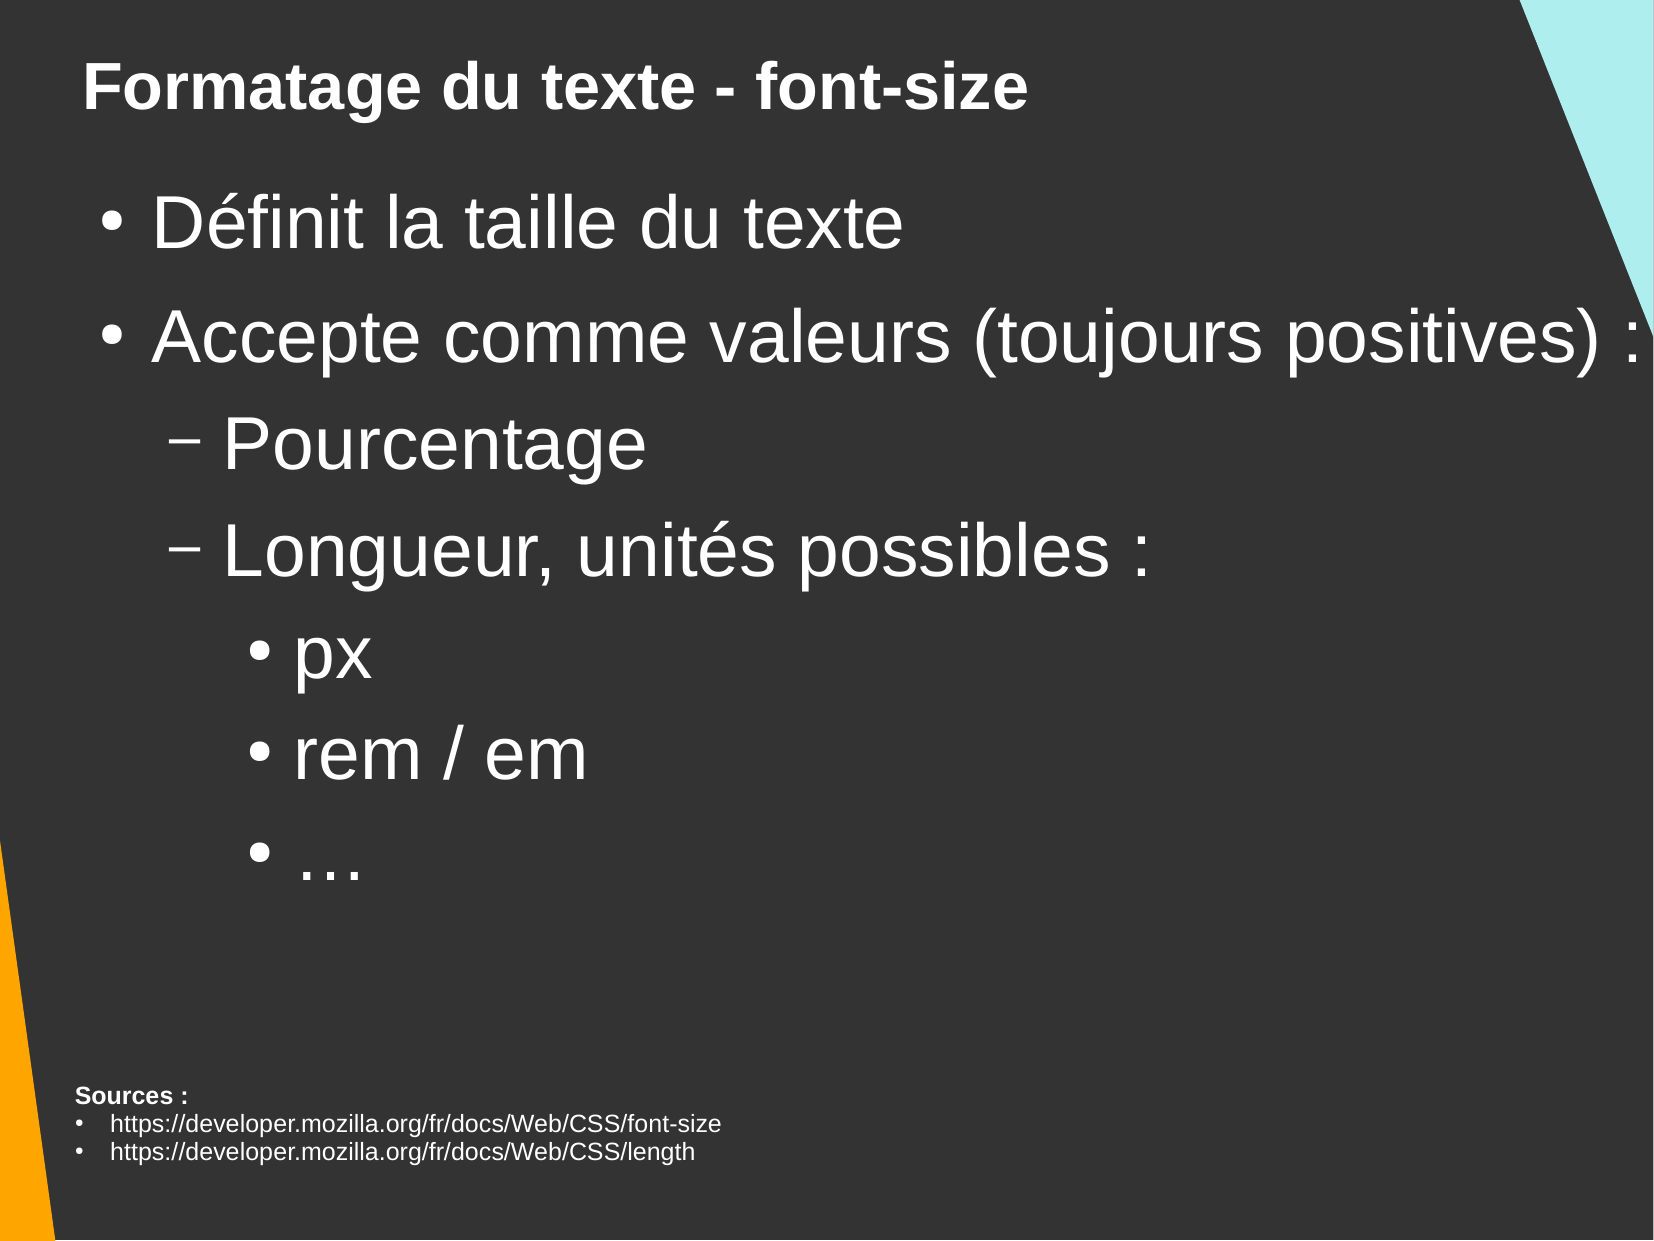

# Formatage du texte - font-size
Définit la taille du texte
Accepte comme valeurs (toujours positives) :
Pourcentage
Longueur, unités possibles :
px
rem / em
…
Sources :
https://developer.mozilla.org/fr/docs/Web/CSS/font-size
https://developer.mozilla.org/fr/docs/Web/CSS/length